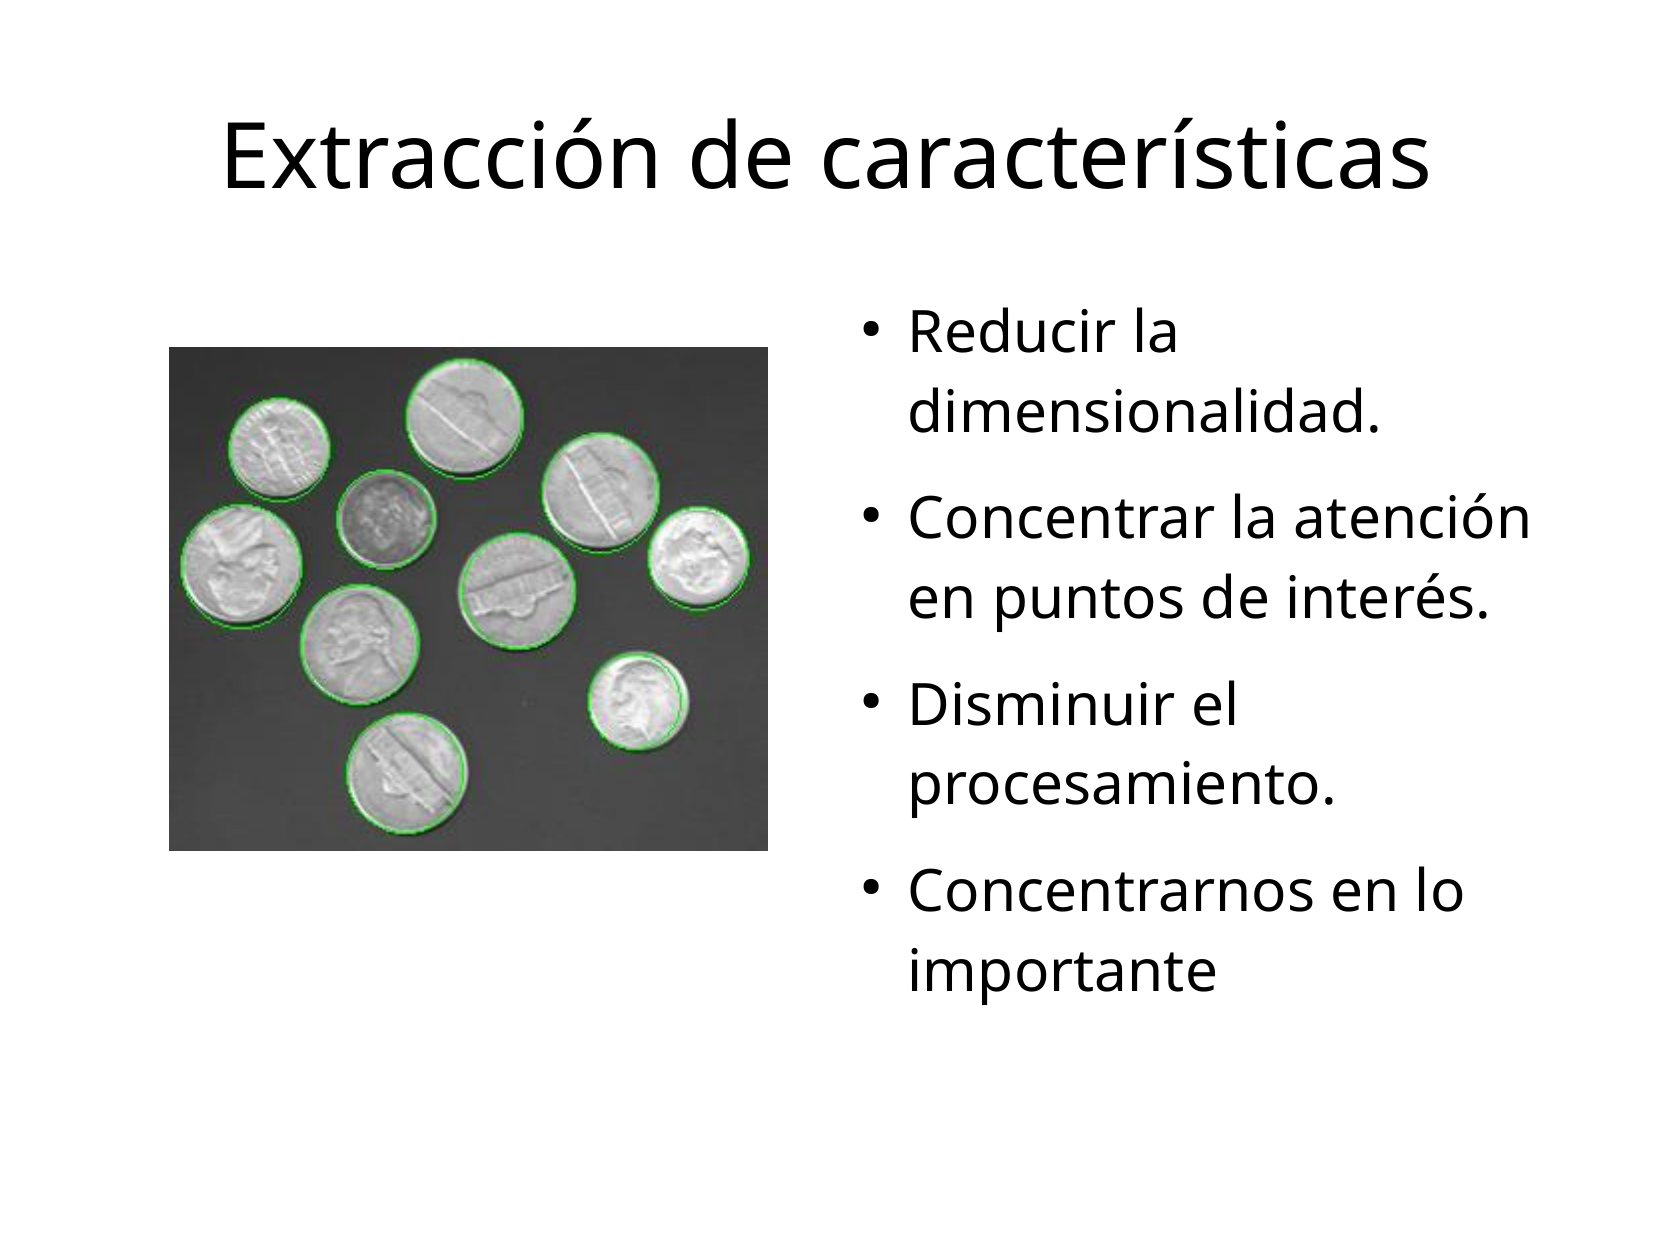

# Extracción de características
Reducir la dimensionalidad.
Concentrar la atención en puntos de interés.
Disminuir el procesamiento.
Concentrarnos en lo importante